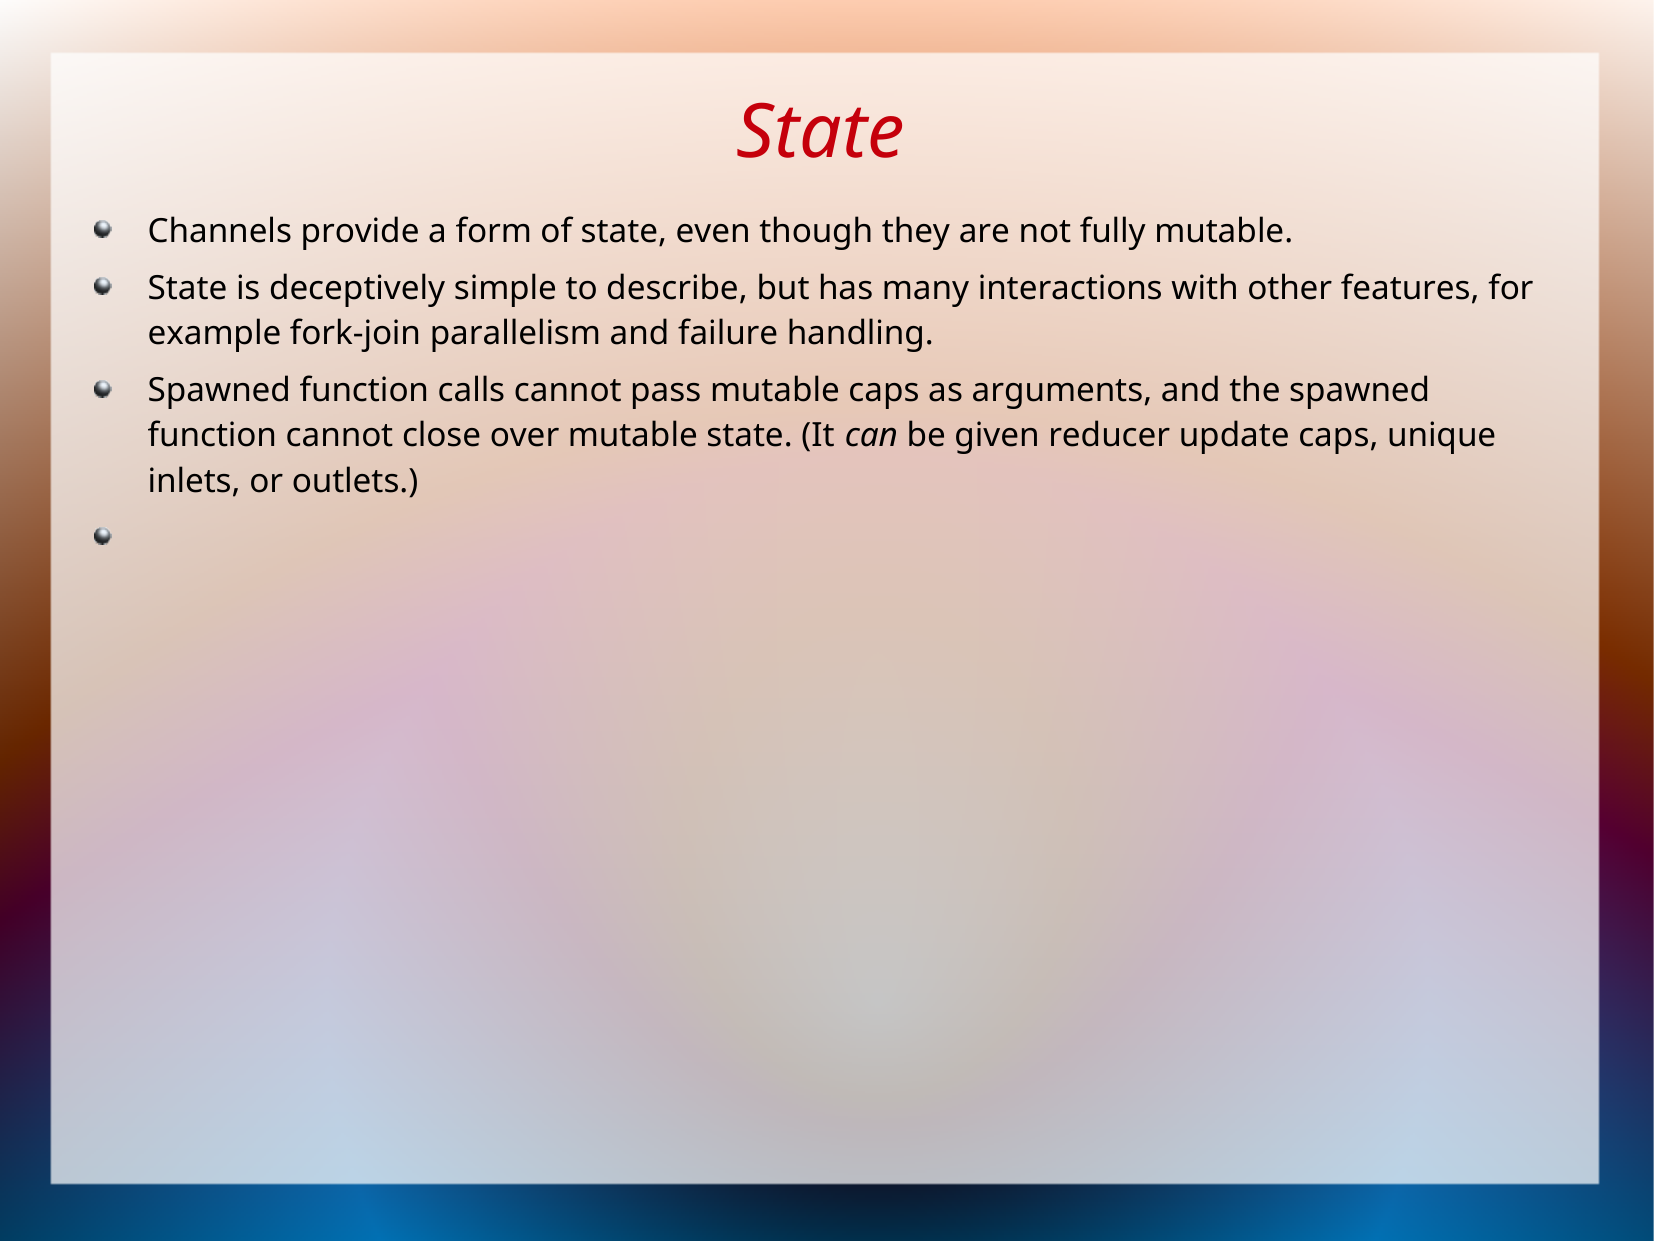

# State
Channels provide a form of state, even though they are not fully mutable.
State is deceptively simple to describe, but has many interactions with other features, for example fork-join parallelism and failure handling.
Spawned function calls cannot pass mutable caps as arguments, and the spawned function cannot close over mutable state. (It can be given reducer update caps, unique inlets, or outlets.)